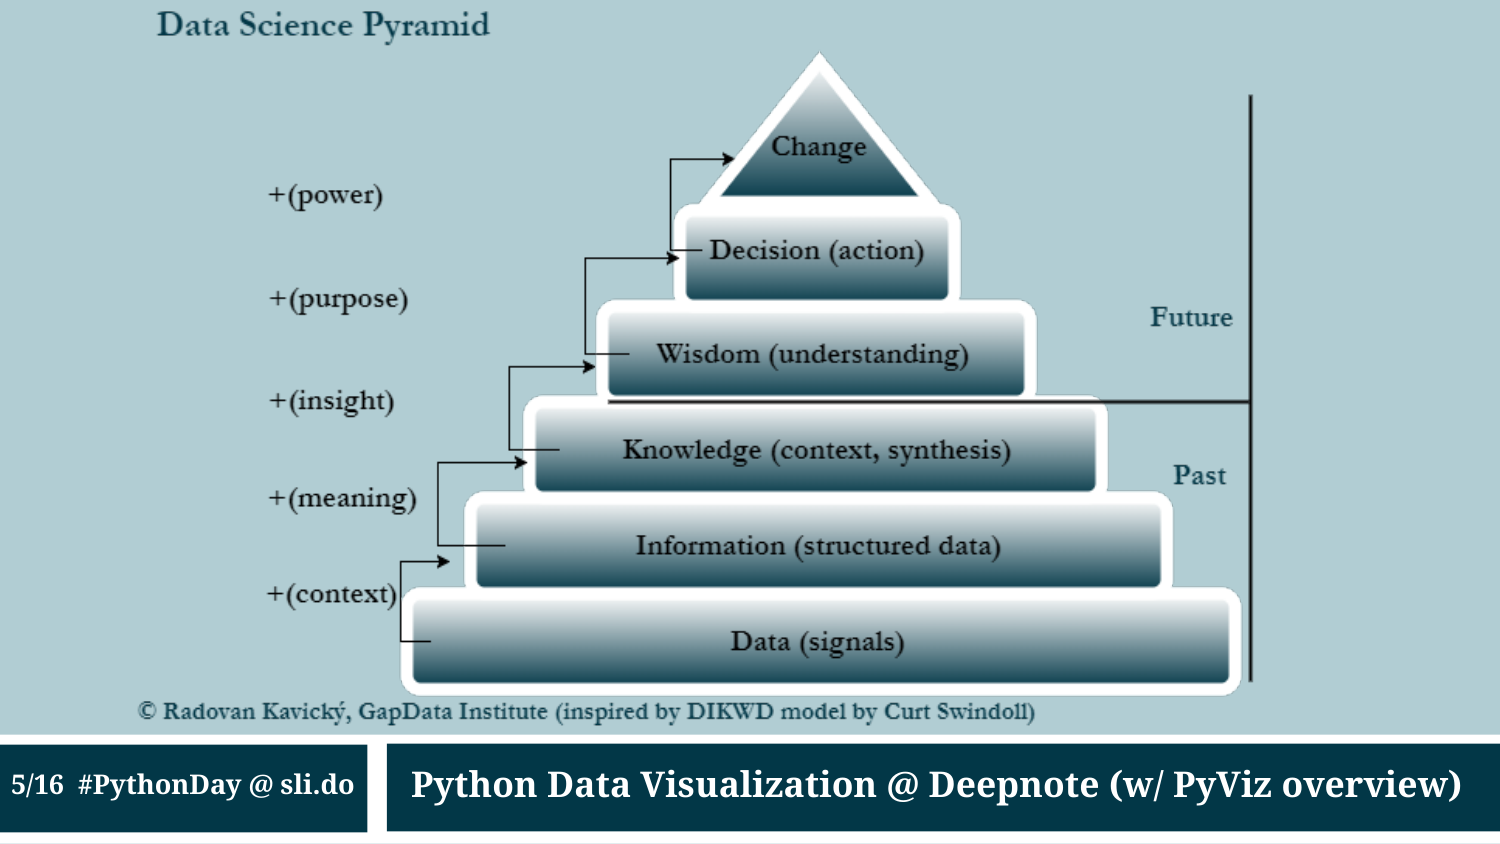

Python Data Visualization @ Deepnote (w/ PyViz overview)
5/16 #PythonDay @ sli.do